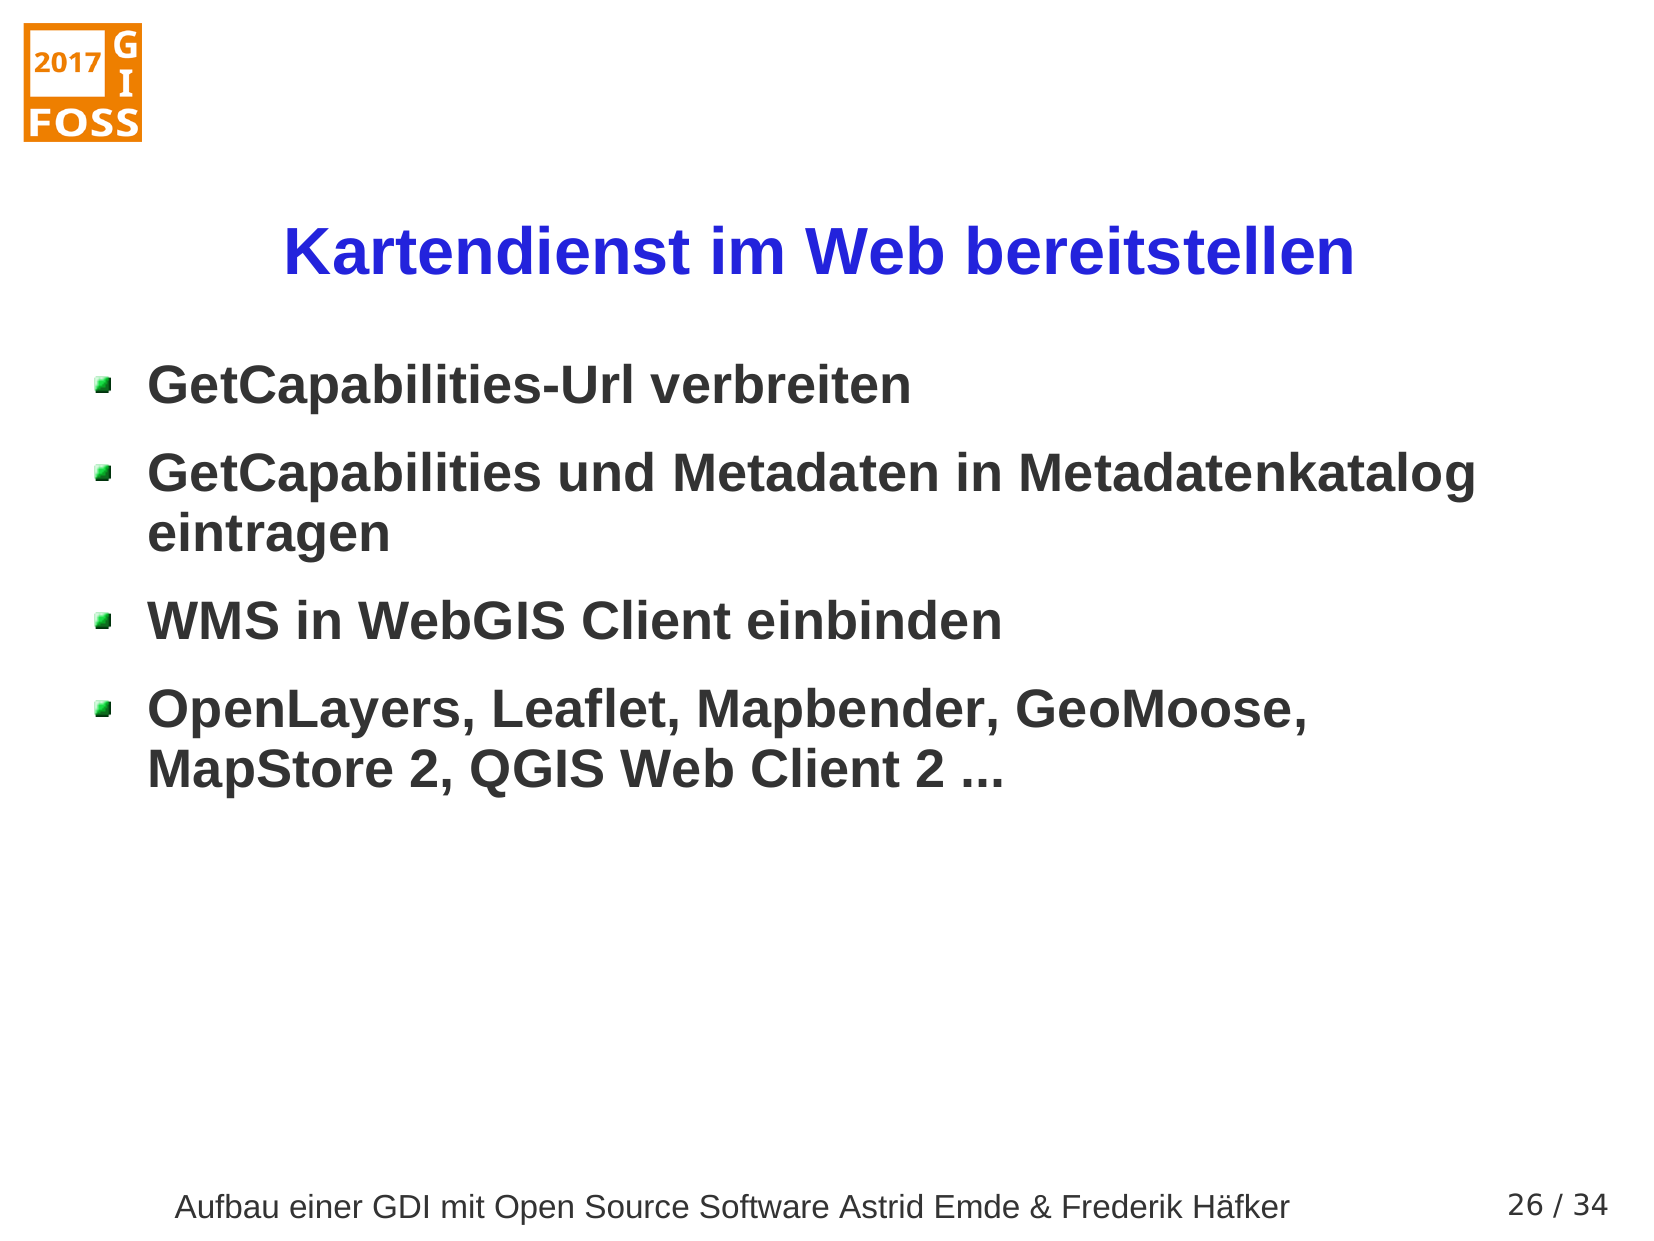

# Kartendienst im Web bereitstellen
GetCapabilities-Url verbreiten
GetCapabilities und Metadaten in Metadatenkatalog eintragen
WMS in WebGIS Client einbinden
OpenLayers, Leaflet, Mapbender, GeoMoose, MapStore 2, QGIS Web Client 2 ...